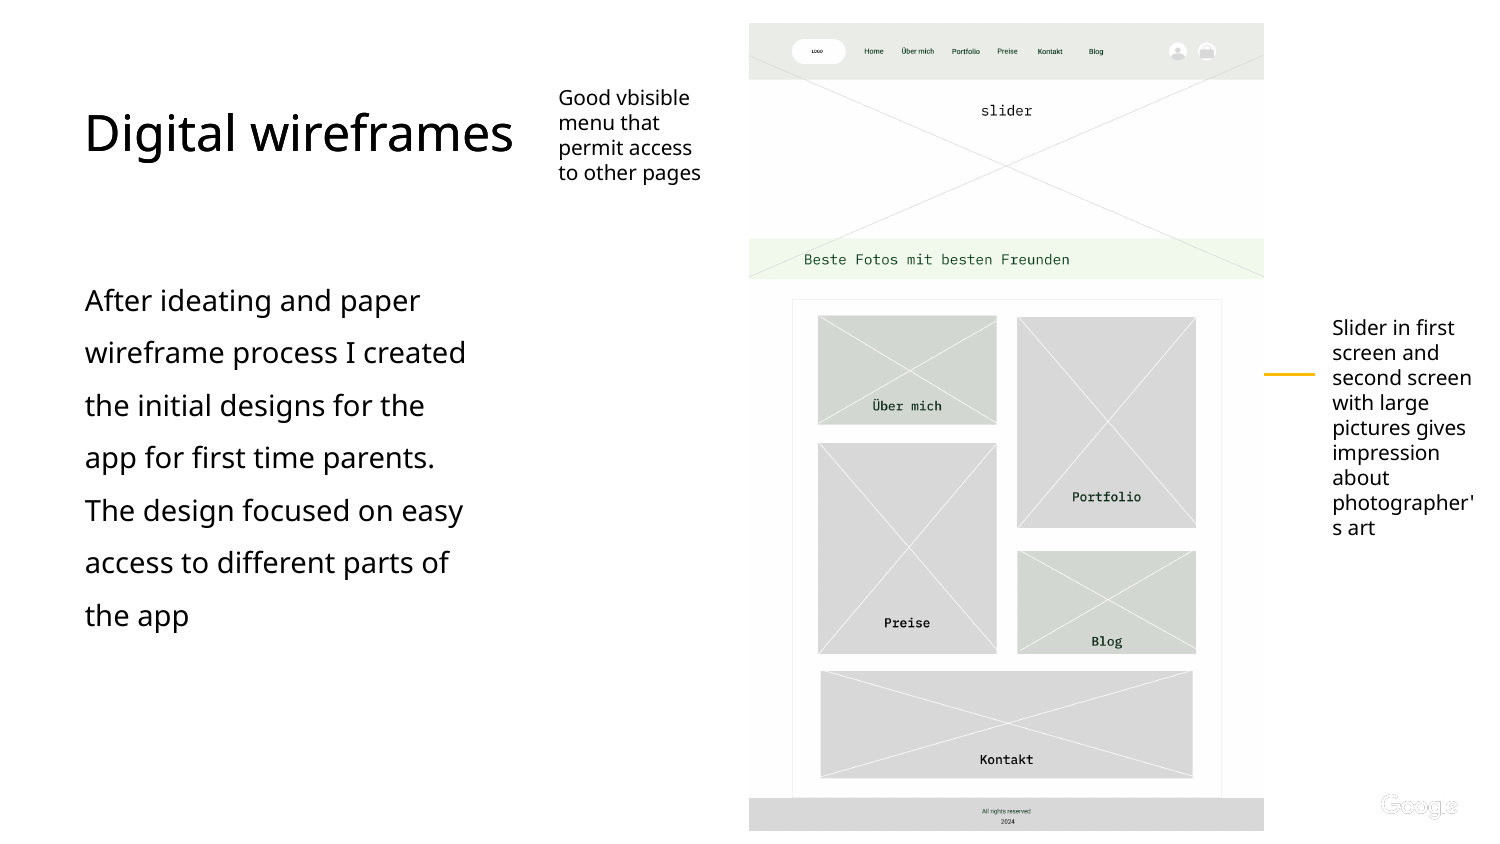

Good vbisible menu that permit access to other pages
Digital wireframes
Digital wireframes
After ideating and paper wireframe process I created the initial designs for the app for first time parents. The design focused on easy access to different parts of the app
Slider in first screen and second screen with large pictures gives impression about photographer's art